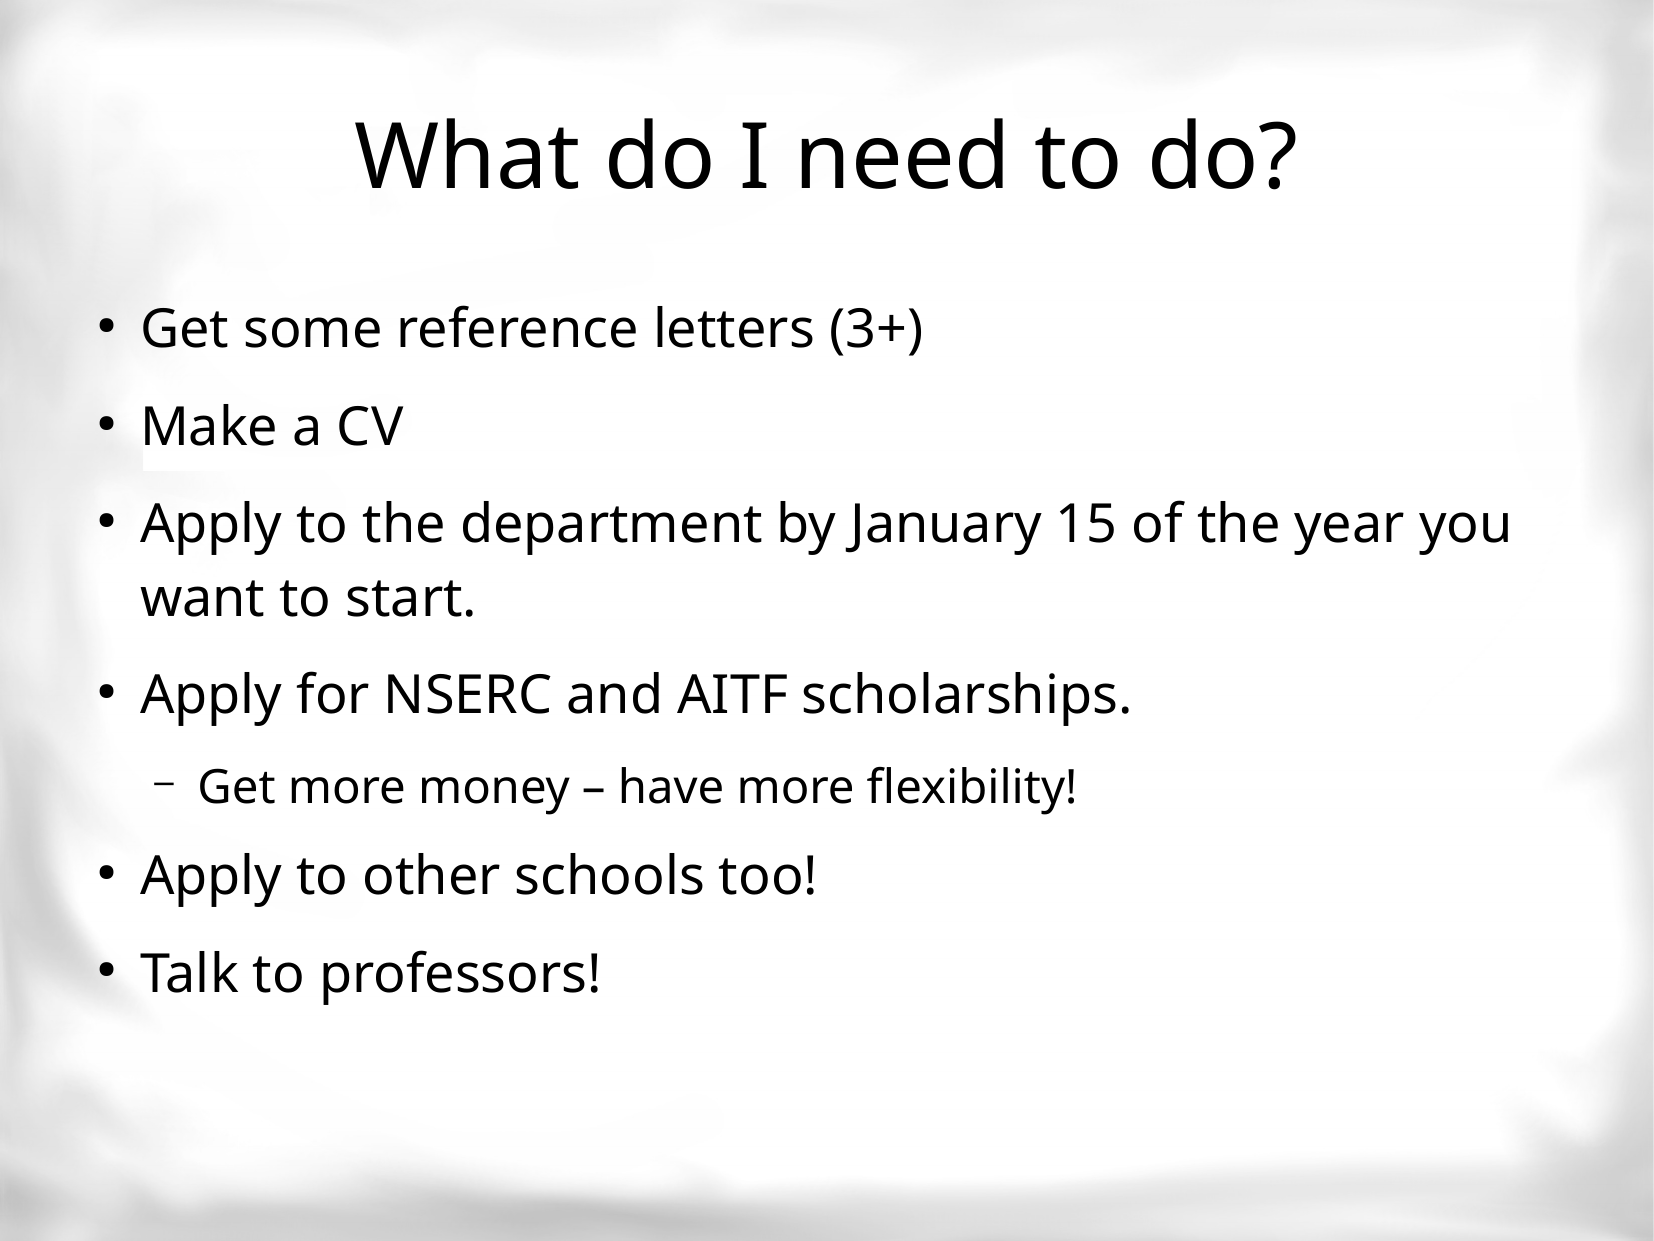

# What do I need to do?
Get some reference letters (3+)
Make a CV
Apply to the department by January 15 of the year you want to start.
Apply for NSERC and AITF scholarships.
Get more money – have more flexibility!
Apply to other schools too!
Talk to professors!